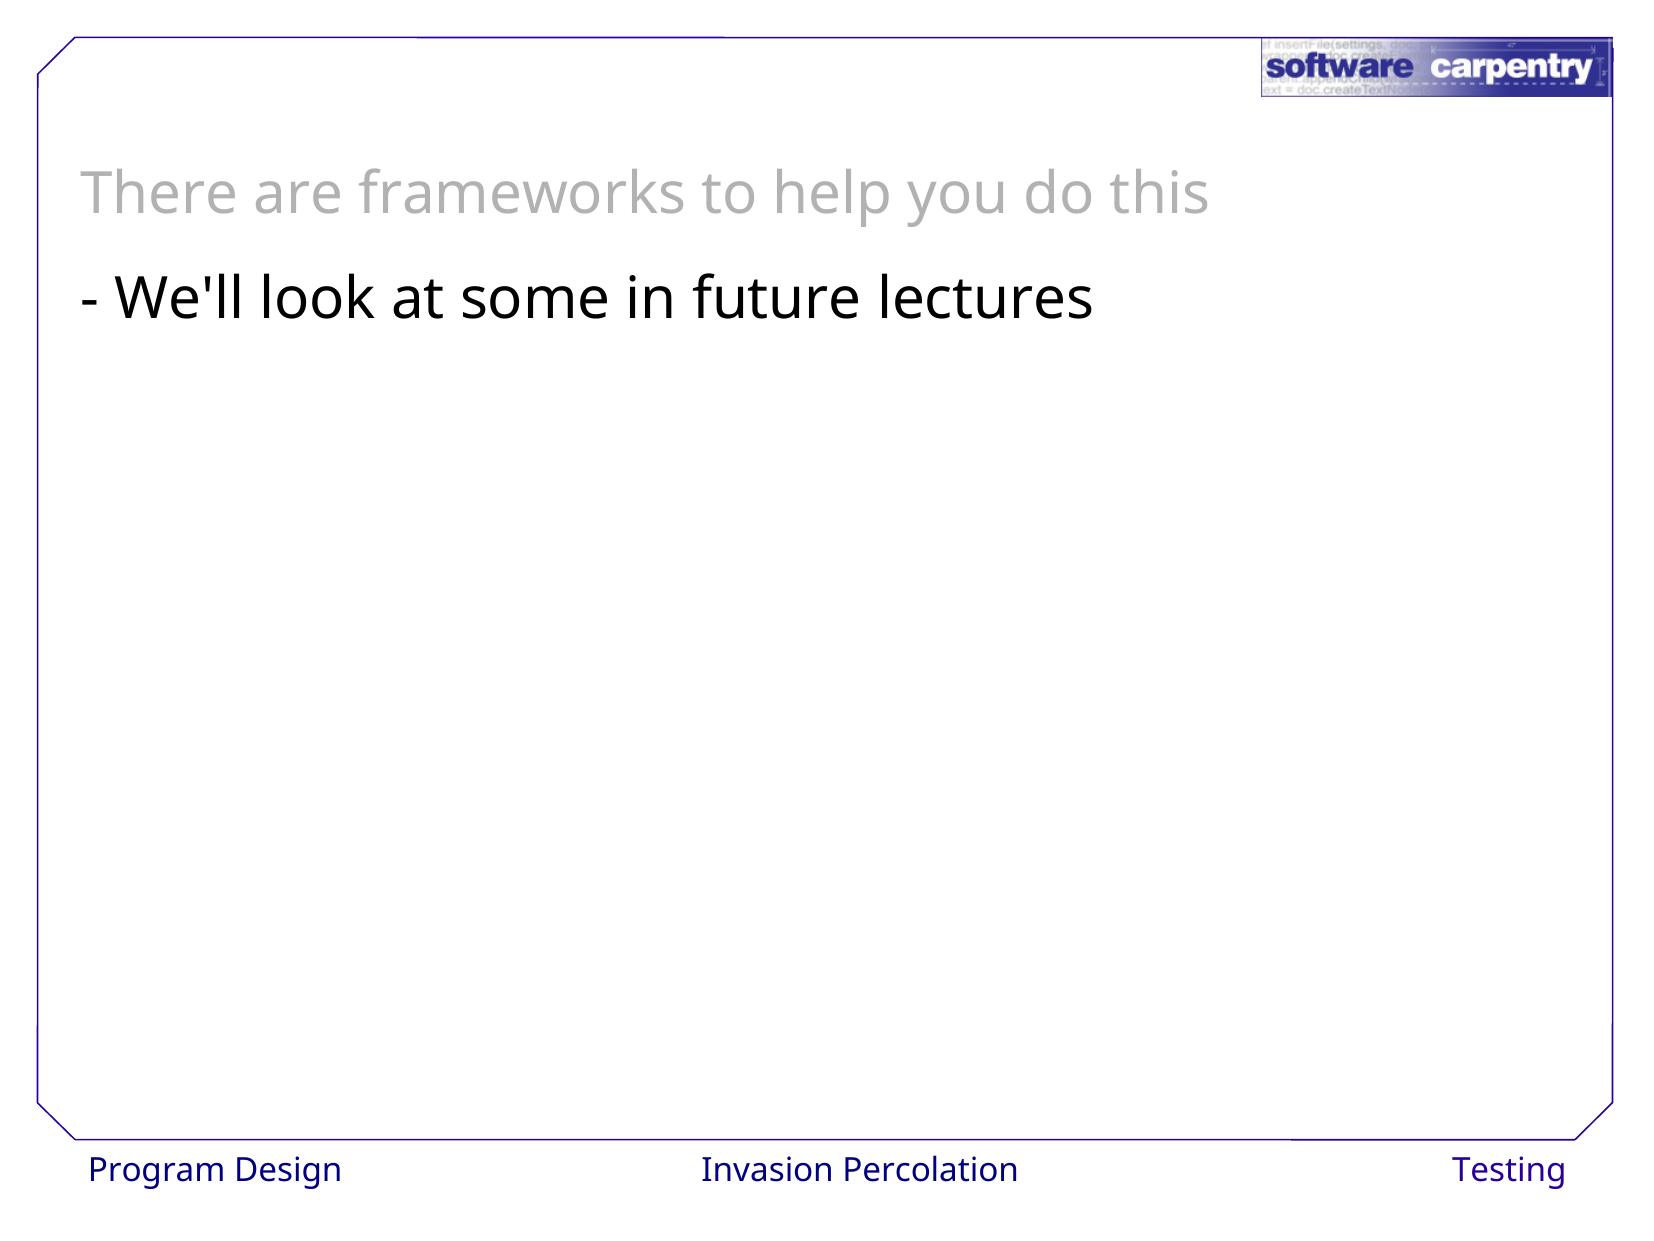

There are frameworks to help you do this
- We'll look at some in future lectures